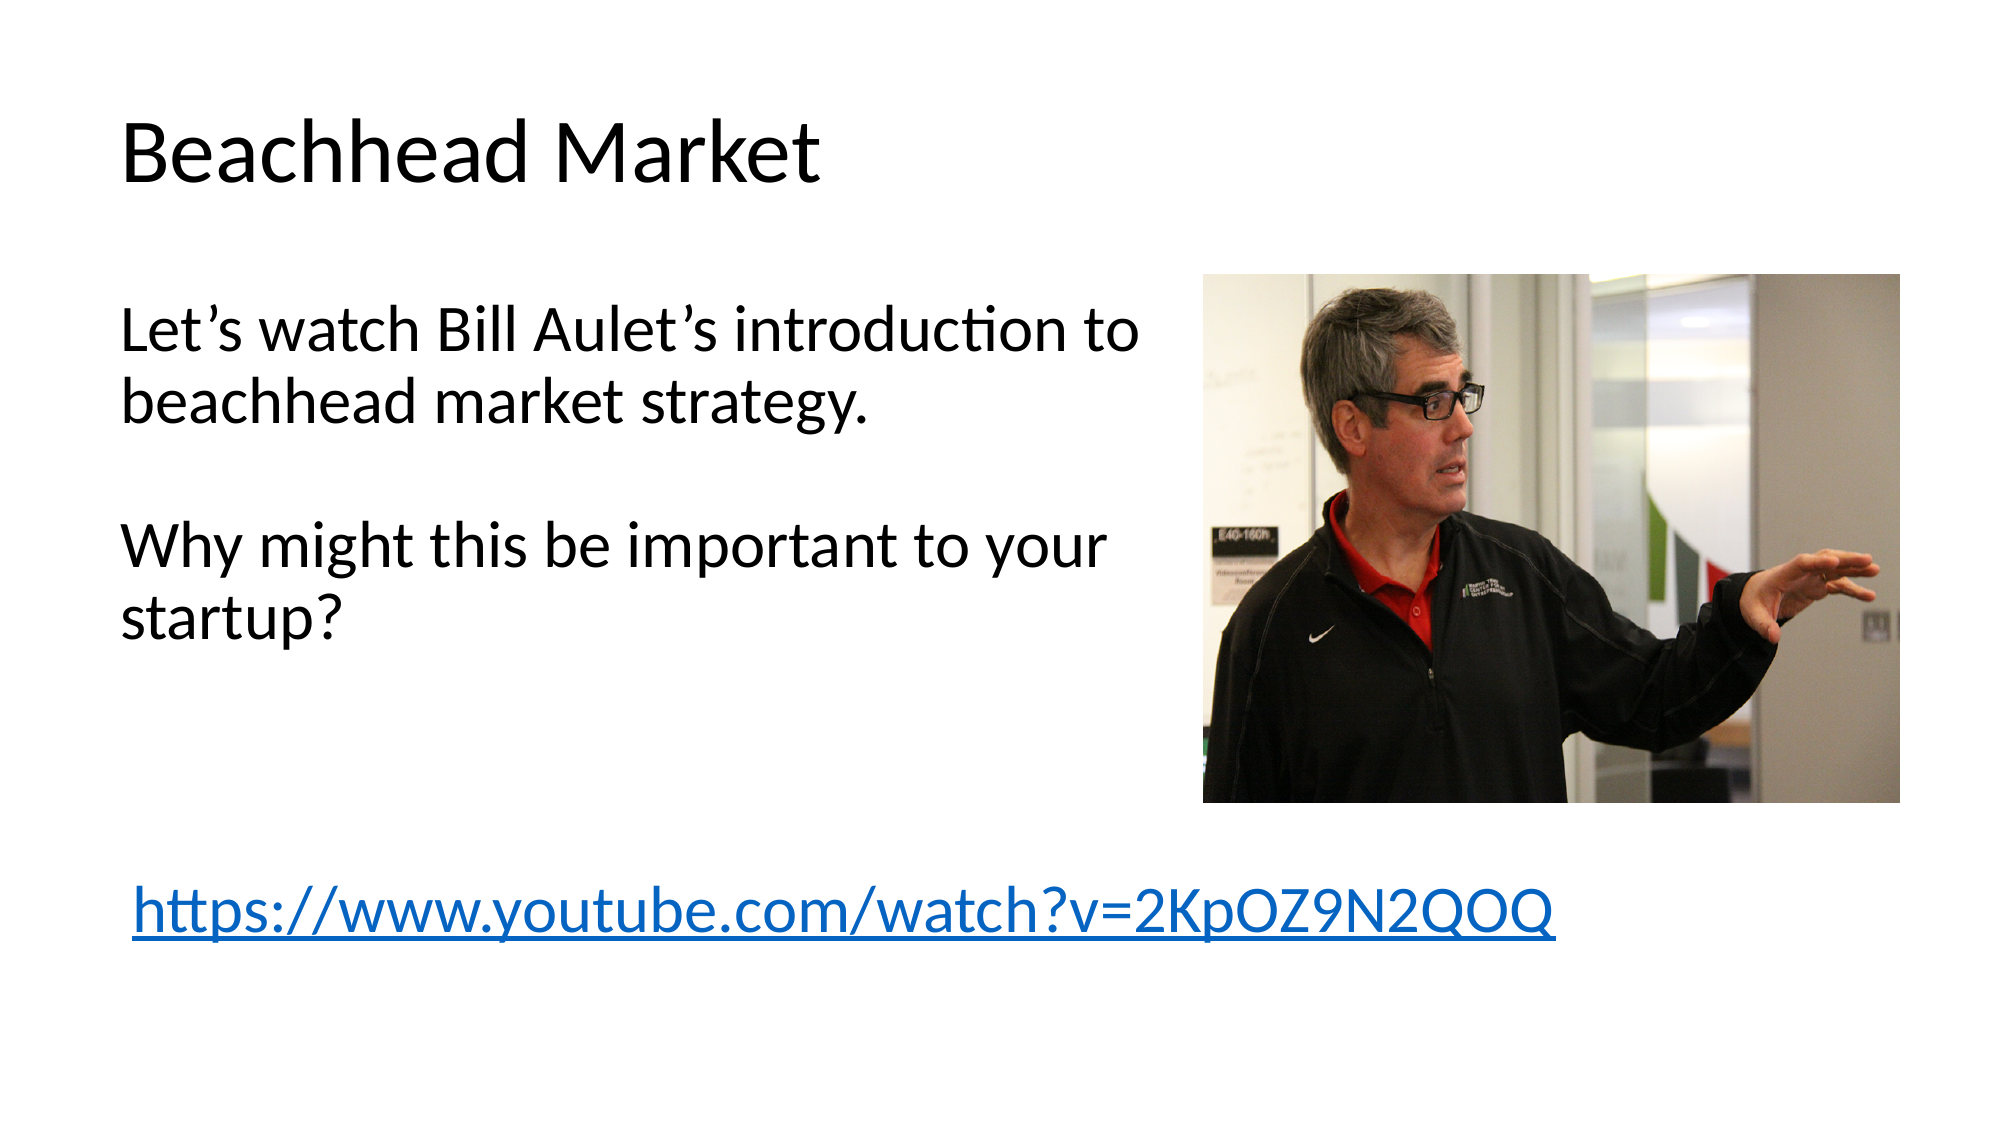

# Beachhead Market
Let’s watch Bill Aulet’s introduction to beachhead market strategy.
Why might this be important to your startup?
https://www.youtube.com/watch?v=2KpOZ9N2QOQ